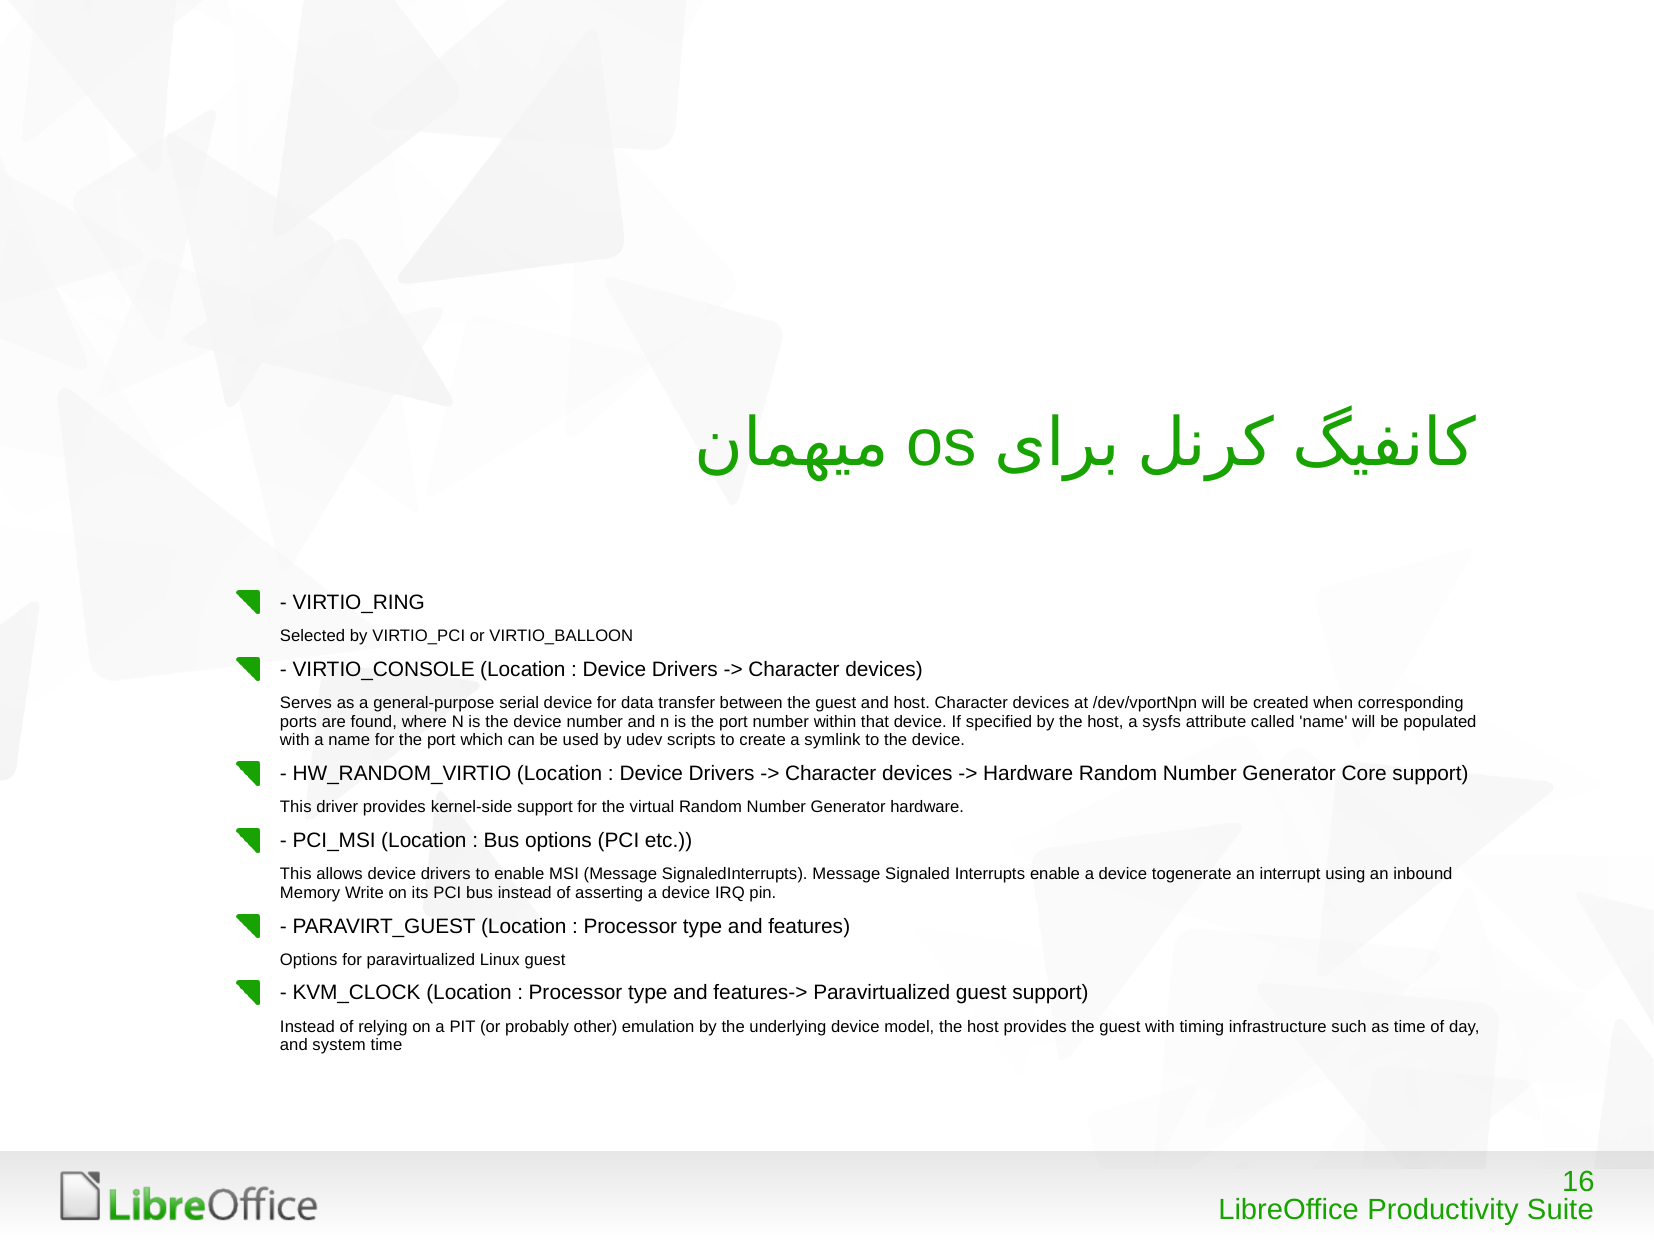

# کانفیگ کرنل برای os میهمان
- VIRTIO_RING
Selected by VIRTIO_PCI or VIRTIO_BALLOON
- VIRTIO_CONSOLE (Location : Device Drivers -> Character devices)
Serves as a general-purpose serial device for data transfer between the guest and host. Character devices at /dev/vportNpn will be created when corresponding ports are found, where N is the device number and n is the port number within that device. If specified by the host, a sysfs attribute called 'name' will be populated with a name for the port which can be used by udev scripts to create a symlink to the device.
- HW_RANDOM_VIRTIO (Location : Device Drivers -> Character devices -> Hardware Random Number Generator Core support)
This driver provides kernel-side support for the virtual Random Number Generator hardware.
- PCI_MSI (Location : Bus options (PCI etc.))
This allows device drivers to enable MSI (Message SignaledInterrupts). Message Signaled Interrupts enable a device togenerate an interrupt using an inbound Memory Write on its PCI bus instead of asserting a device IRQ pin.
- PARAVIRT_GUEST (Location : Processor type and features)
Options for paravirtualized Linux guest
- KVM_CLOCK (Location : Processor type and features-> Paravirtualized guest support)
Instead of relying on a PIT (or probably other) emulation by the underlying device model, the host provides the guest with timing infrastructure such as time of day, and system time
16
LibreOffice Productivity Suite